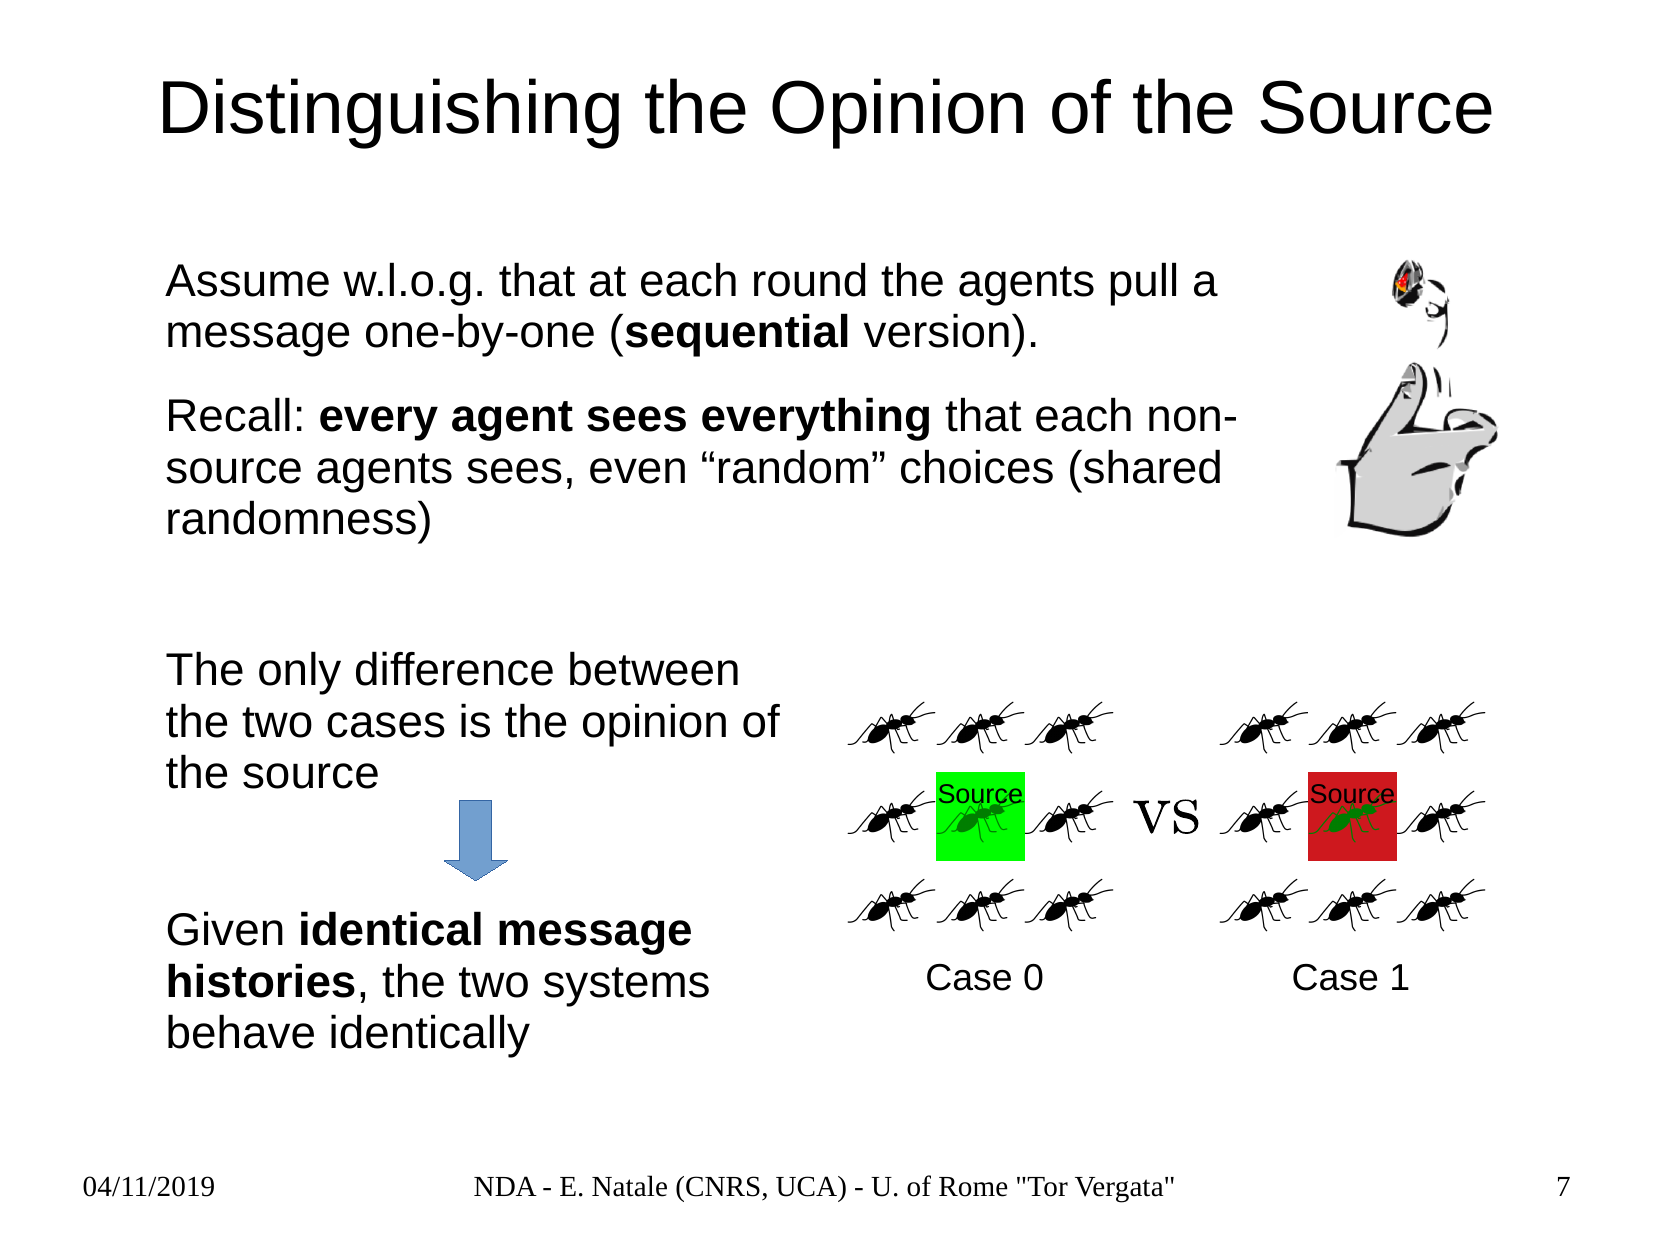

# Distinguishing the Opinion of the Source
Assume w.l.o.g. that at each round the agents pull a message one-by-one (sequential version).
Recall: every agent sees everything that each non-source agents sees, even “random” choices (shared randomness)
The only difference between the two cases is the opinion of the source
Source
Source
Given identical message histories, the two systems behave identically
Case 0
Case 1
04/11/2019
NDA - E. Natale (CNRS, UCA) - U. of Rome "Tor Vergata"
7